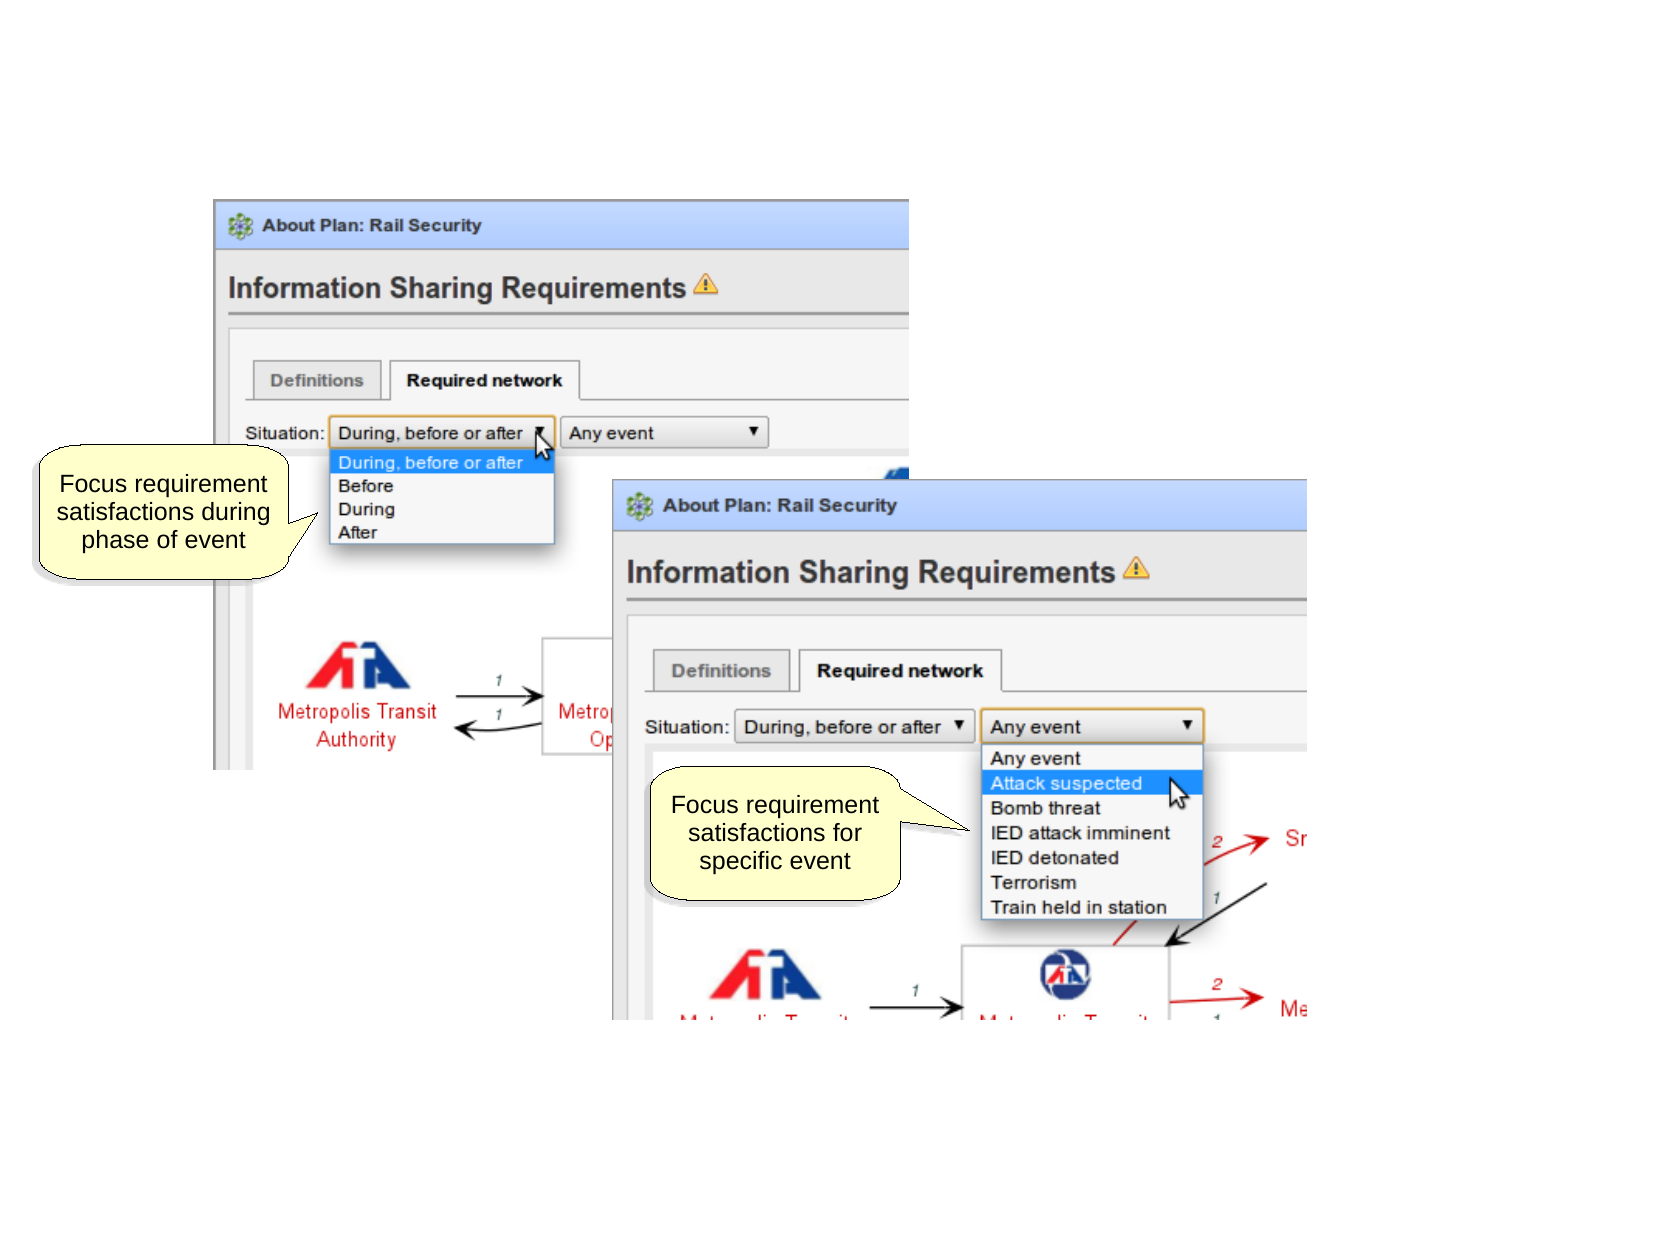

Focus requirement satisfactions during phase of event
Focus requirement satisfactions for specific event